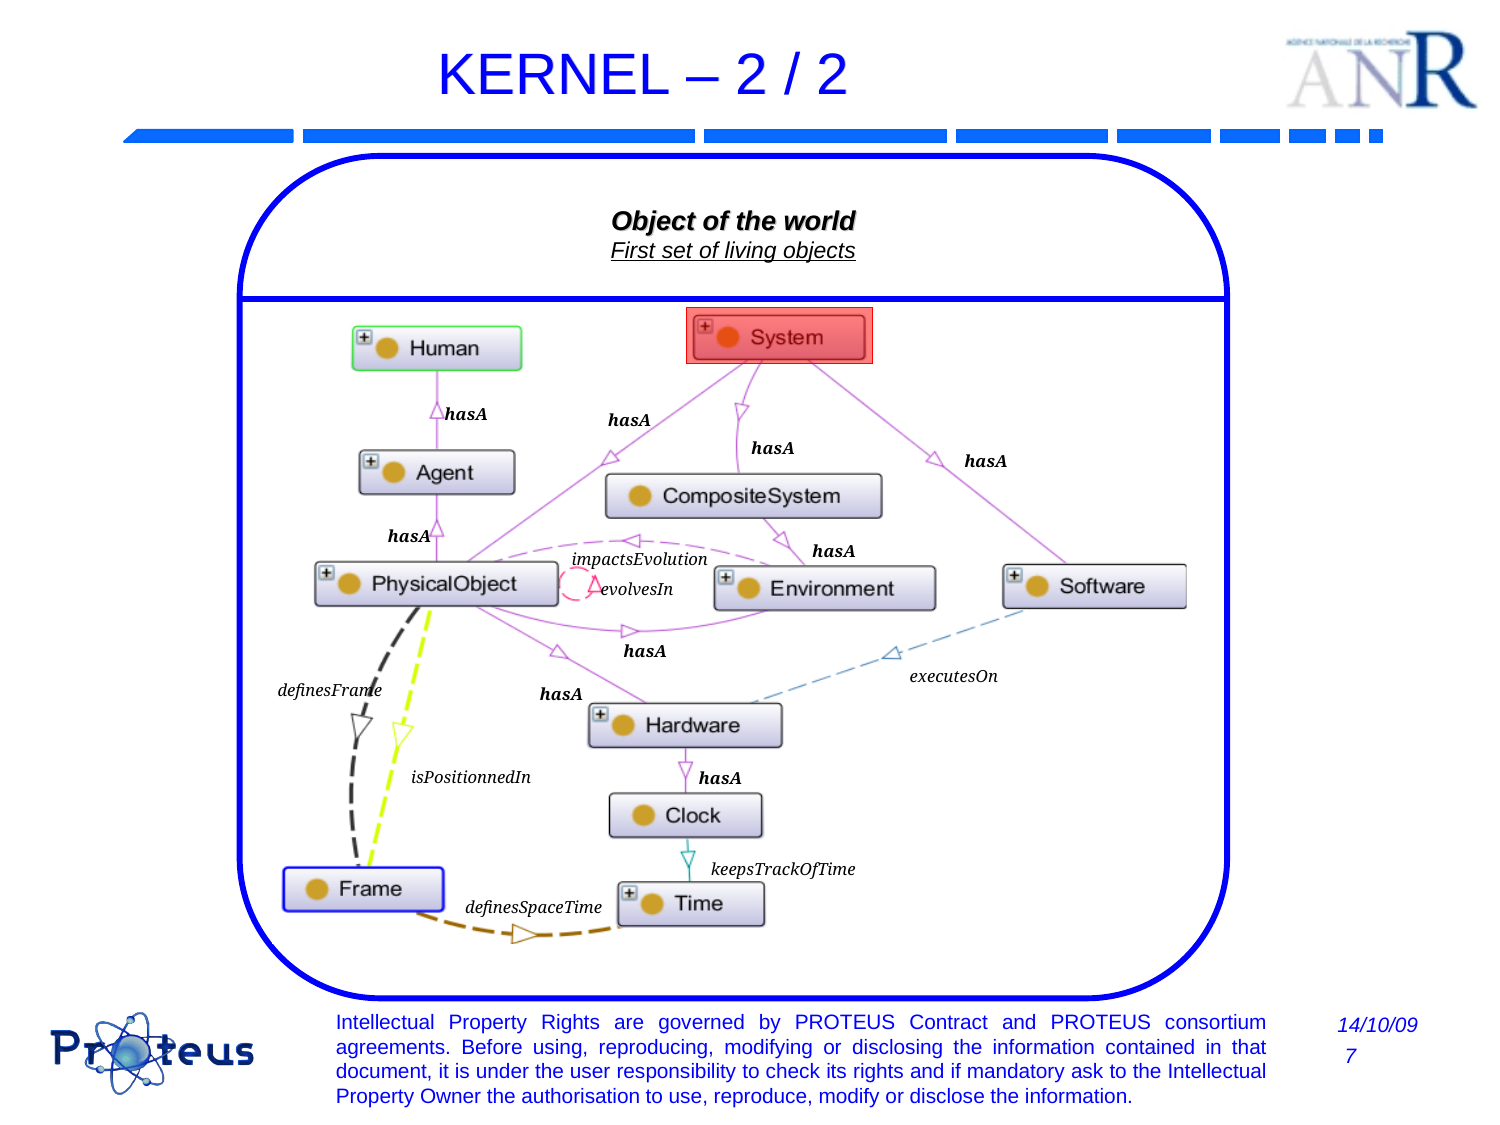

# KERNEL – 2 / 2
Object of the world
First set of living objects
hasA
hasA
hasA
hasA
hasA
hasA
impactsEvolution
evolvesIn
hasA
executesOn
definesFrame
hasA
isPositionnedIn
hasA
keepsTrackOfTime
definesSpaceTime